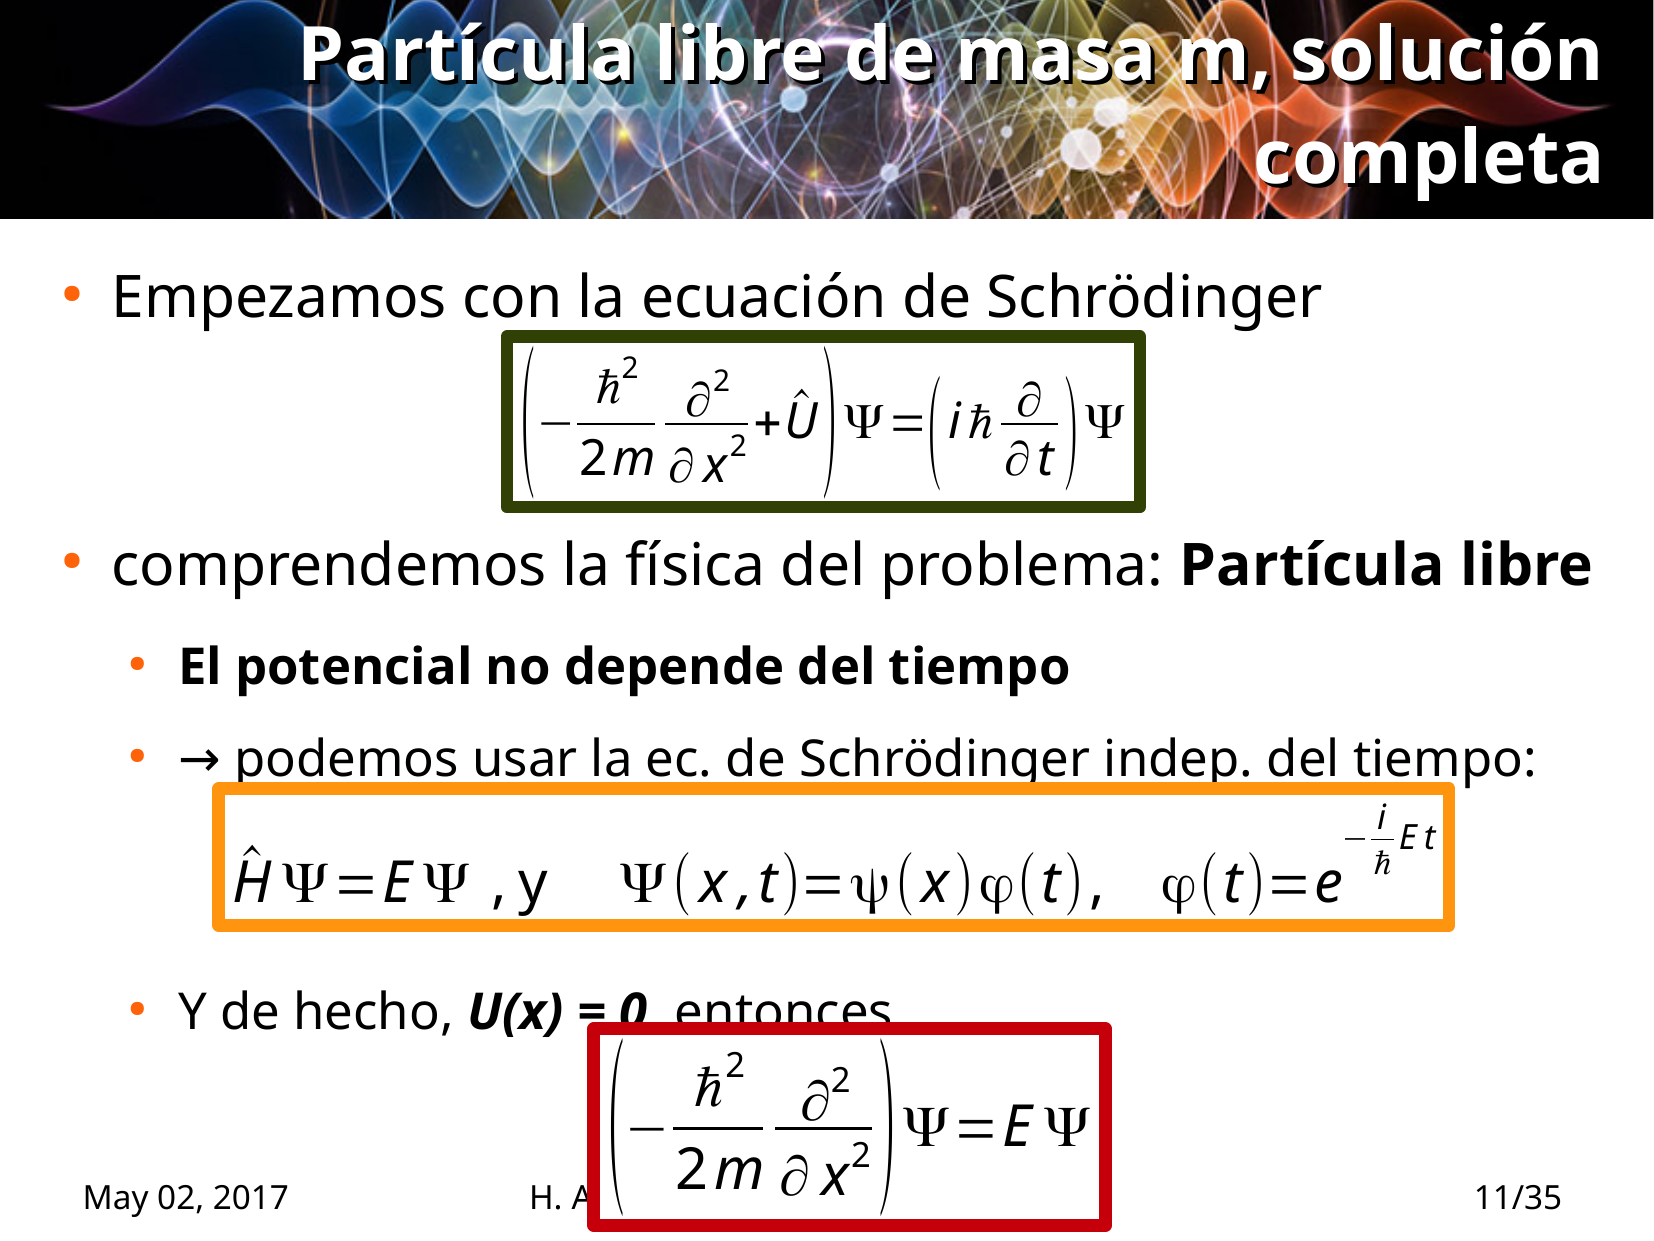

# Partícula libre de masa m, solución completa
Empezamos con la ecuación de Schrödinger
comprendemos la física del problema: Partícula libre
El potencial no depende del tiempo
→ podemos usar la ec. de Schrödinger indep. del tiempo:
Y de hecho, U(x) = 0, entonces
May 02, 2017
H. Asorey - Moderna A 2017 - U03C04
11